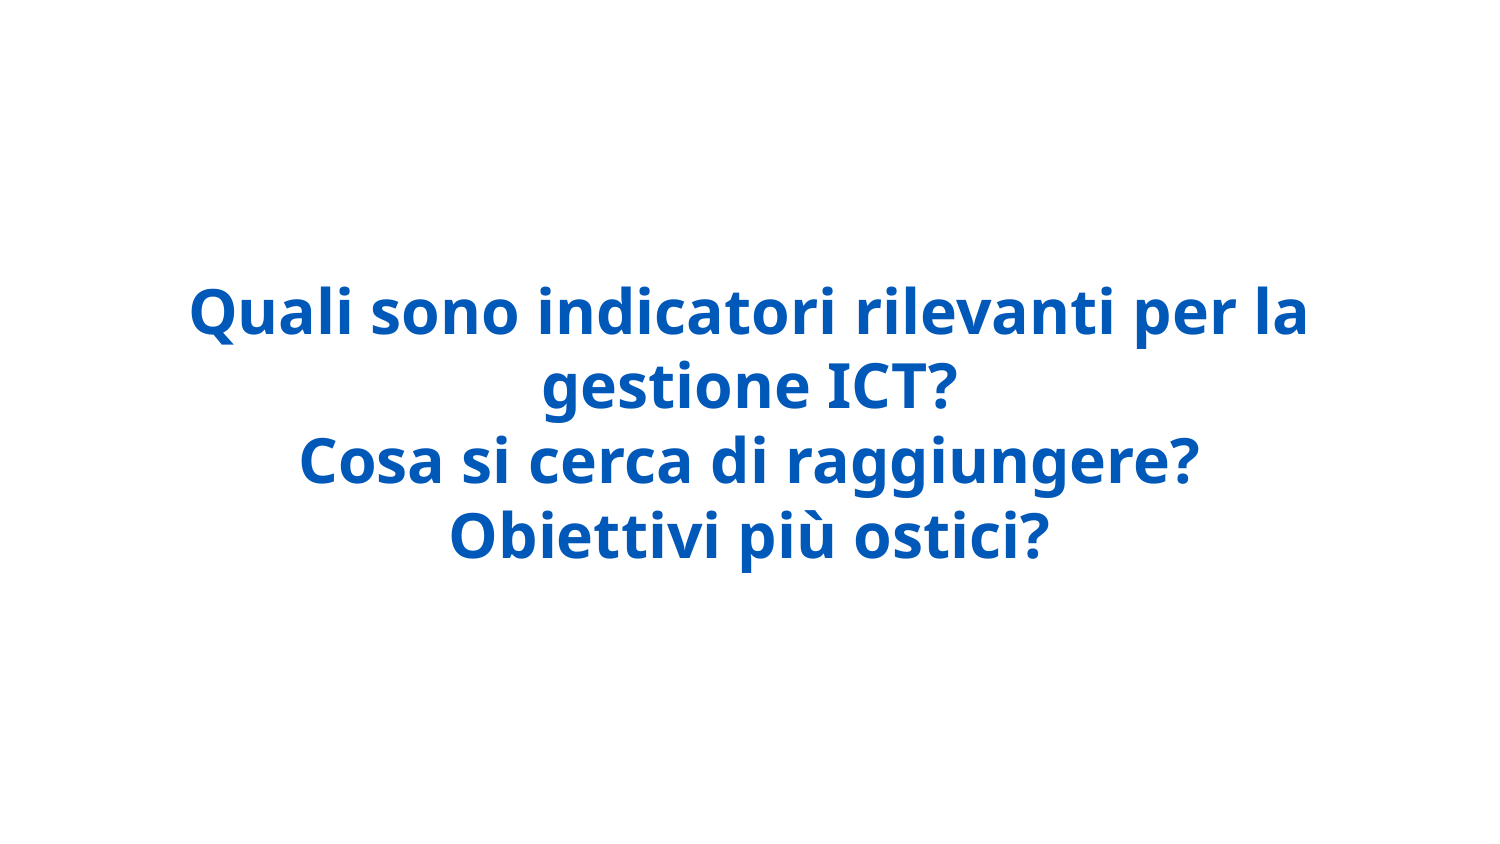

# Quali sono indicatori rilevanti per la gestione ICT? Cosa si cerca di raggiungere? Obiettivi più ostici?